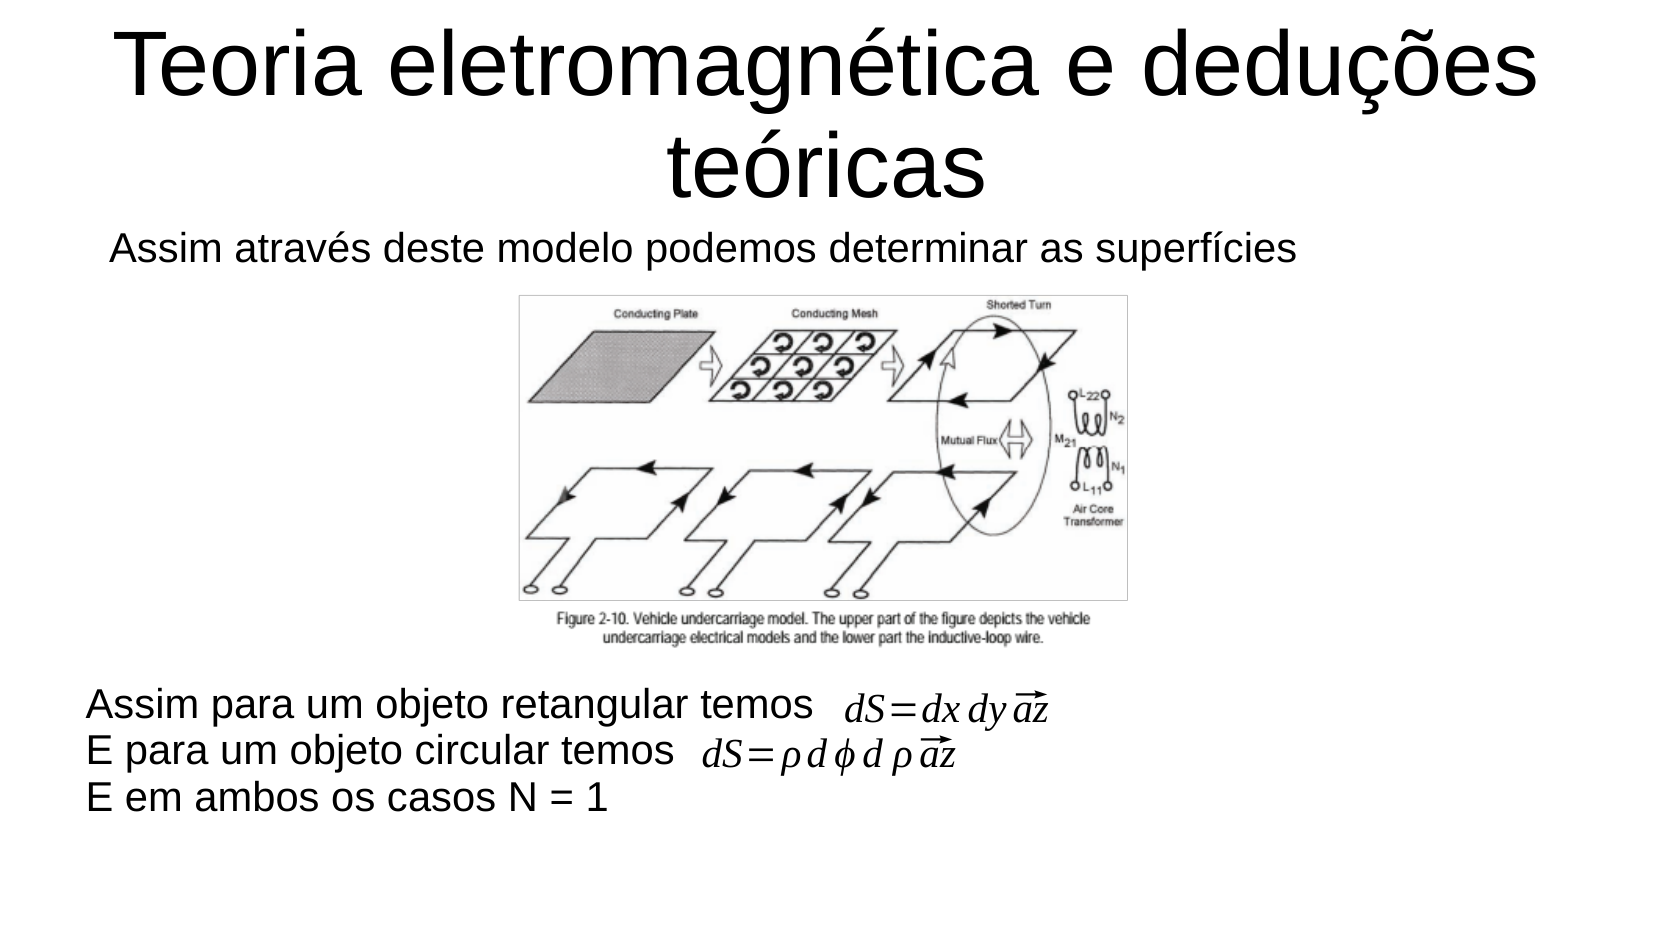

# Teoria eletromagnética e deduções teóricas
Assim através deste modelo podemos determinar as superfícies
Assim para um objeto retangular temos
E para um objeto circular temos
E em ambos os casos N = 1